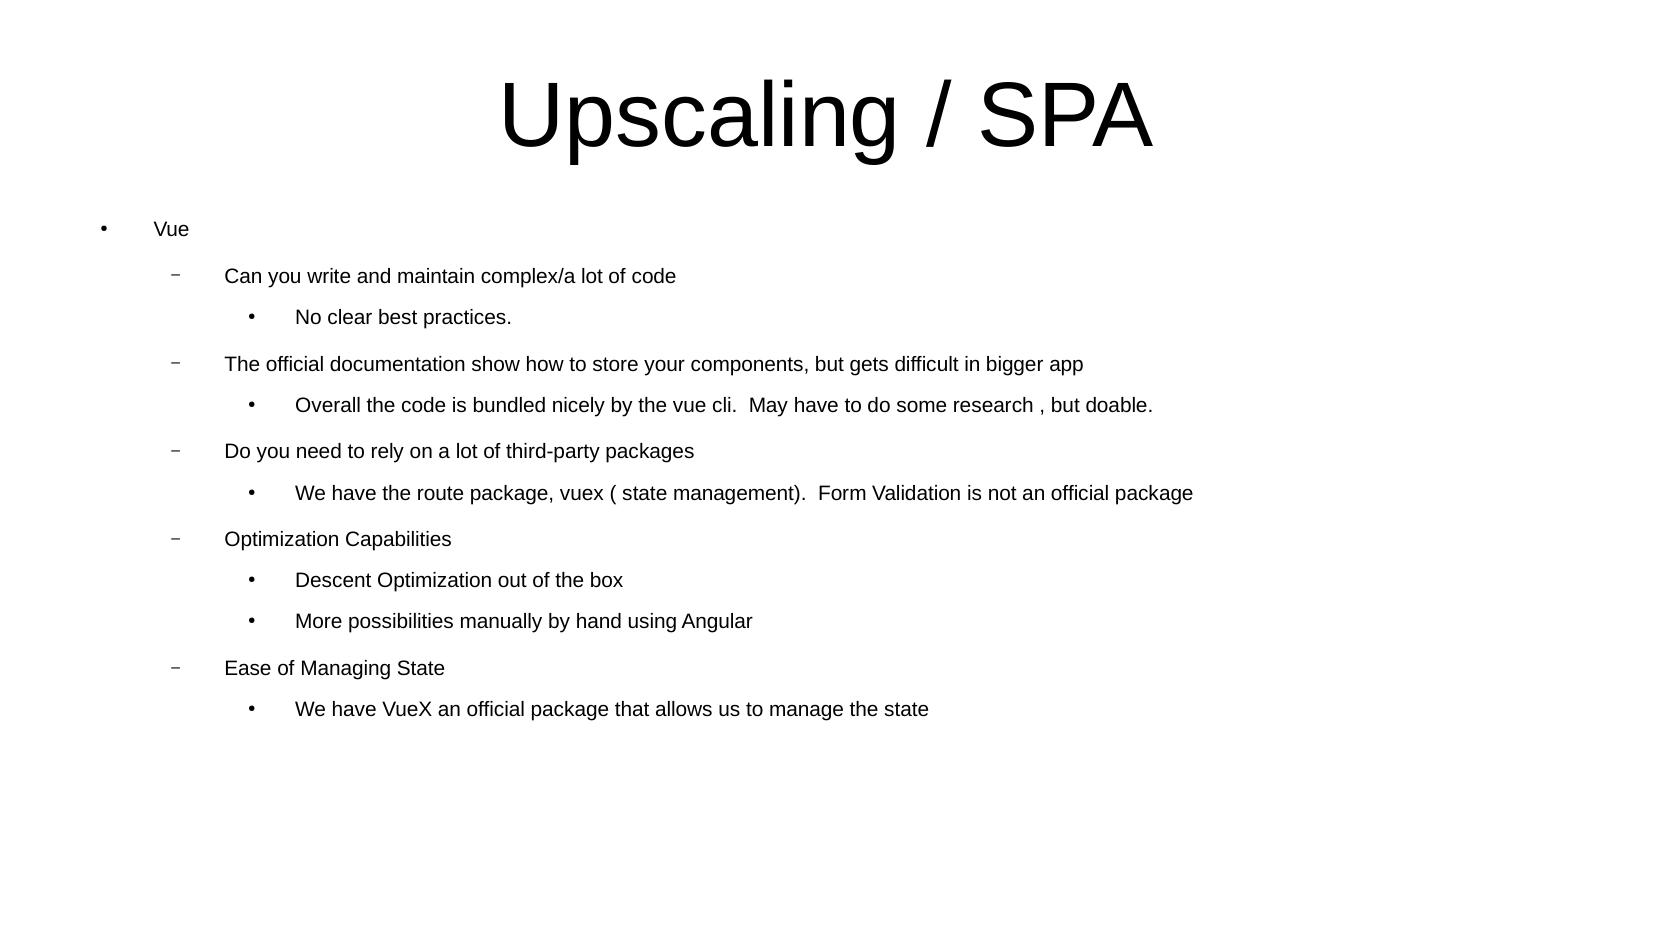

# Upscaling / SPA
Vue
Can you write and maintain complex/a lot of code
No clear best practices.
The official documentation show how to store your components, but gets difficult in bigger app
Overall the code is bundled nicely by the vue cli. May have to do some research , but doable.
Do you need to rely on a lot of third-party packages
We have the route package, vuex ( state management). Form Validation is not an official package
Optimization Capabilities
Descent Optimization out of the box
More possibilities manually by hand using Angular
Ease of Managing State
We have VueX an official package that allows us to manage the state